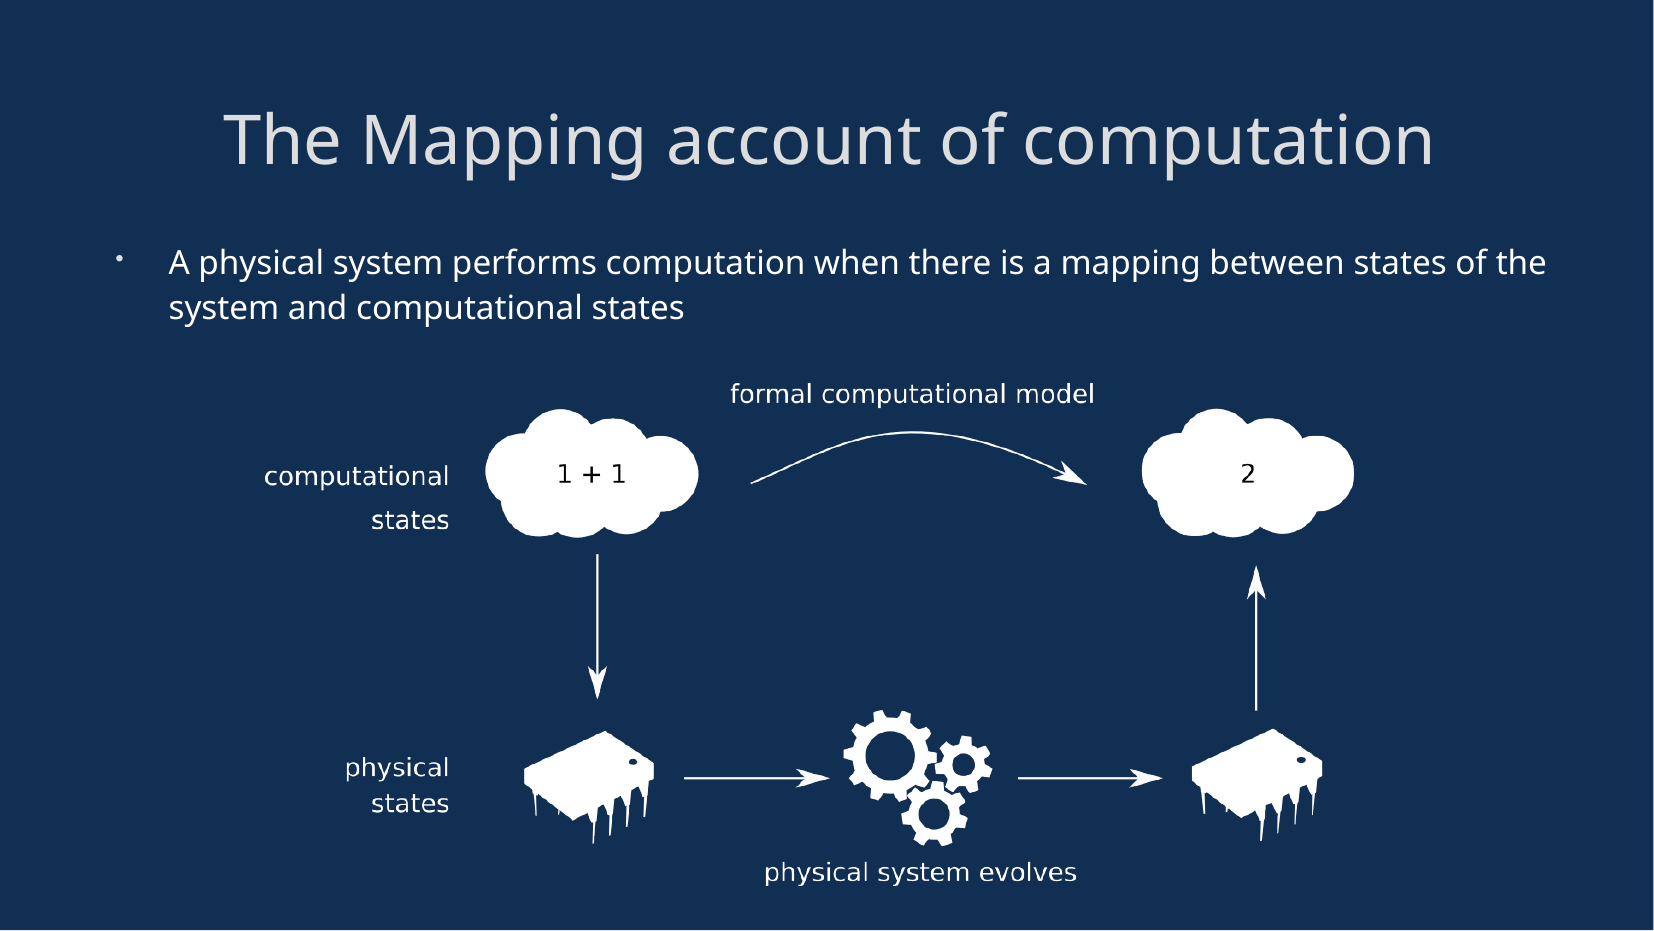

# The Mapping account of computation
A physical system performs computation when there is a mapping between states of the system and computational states